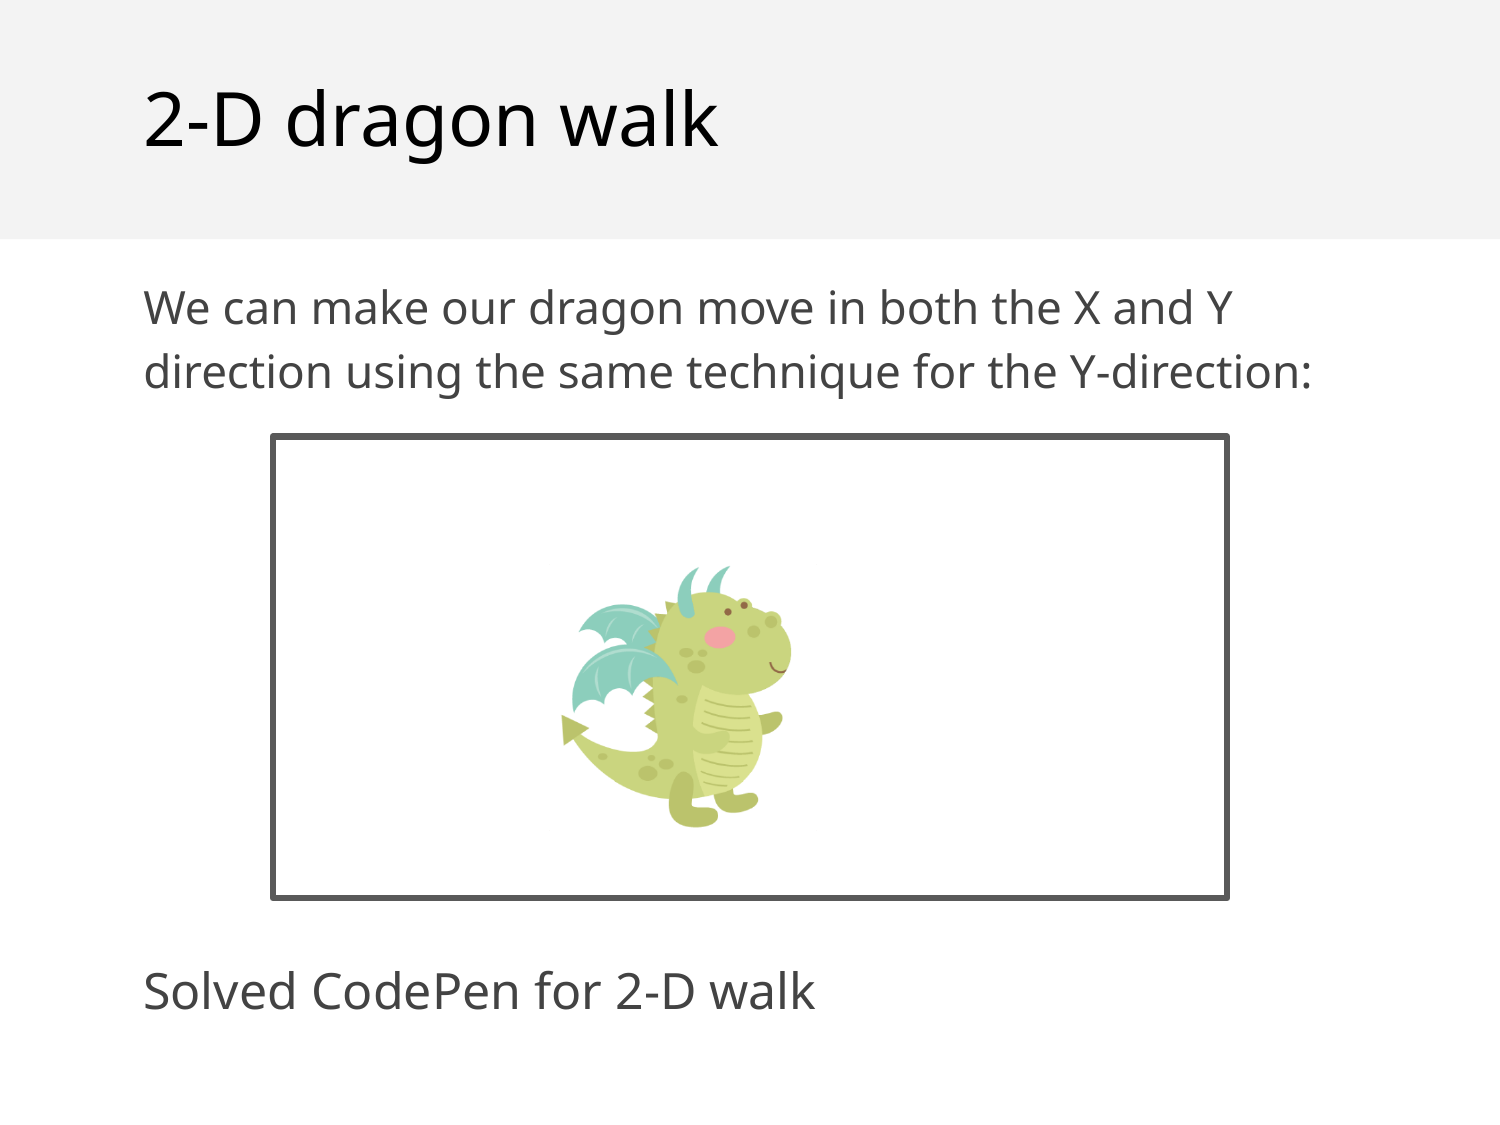

# 2-D dragon walk
We can make our dragon move in both the X and Y direction using the same technique for the Y-direction:
Solved CodePen for 2-D walk